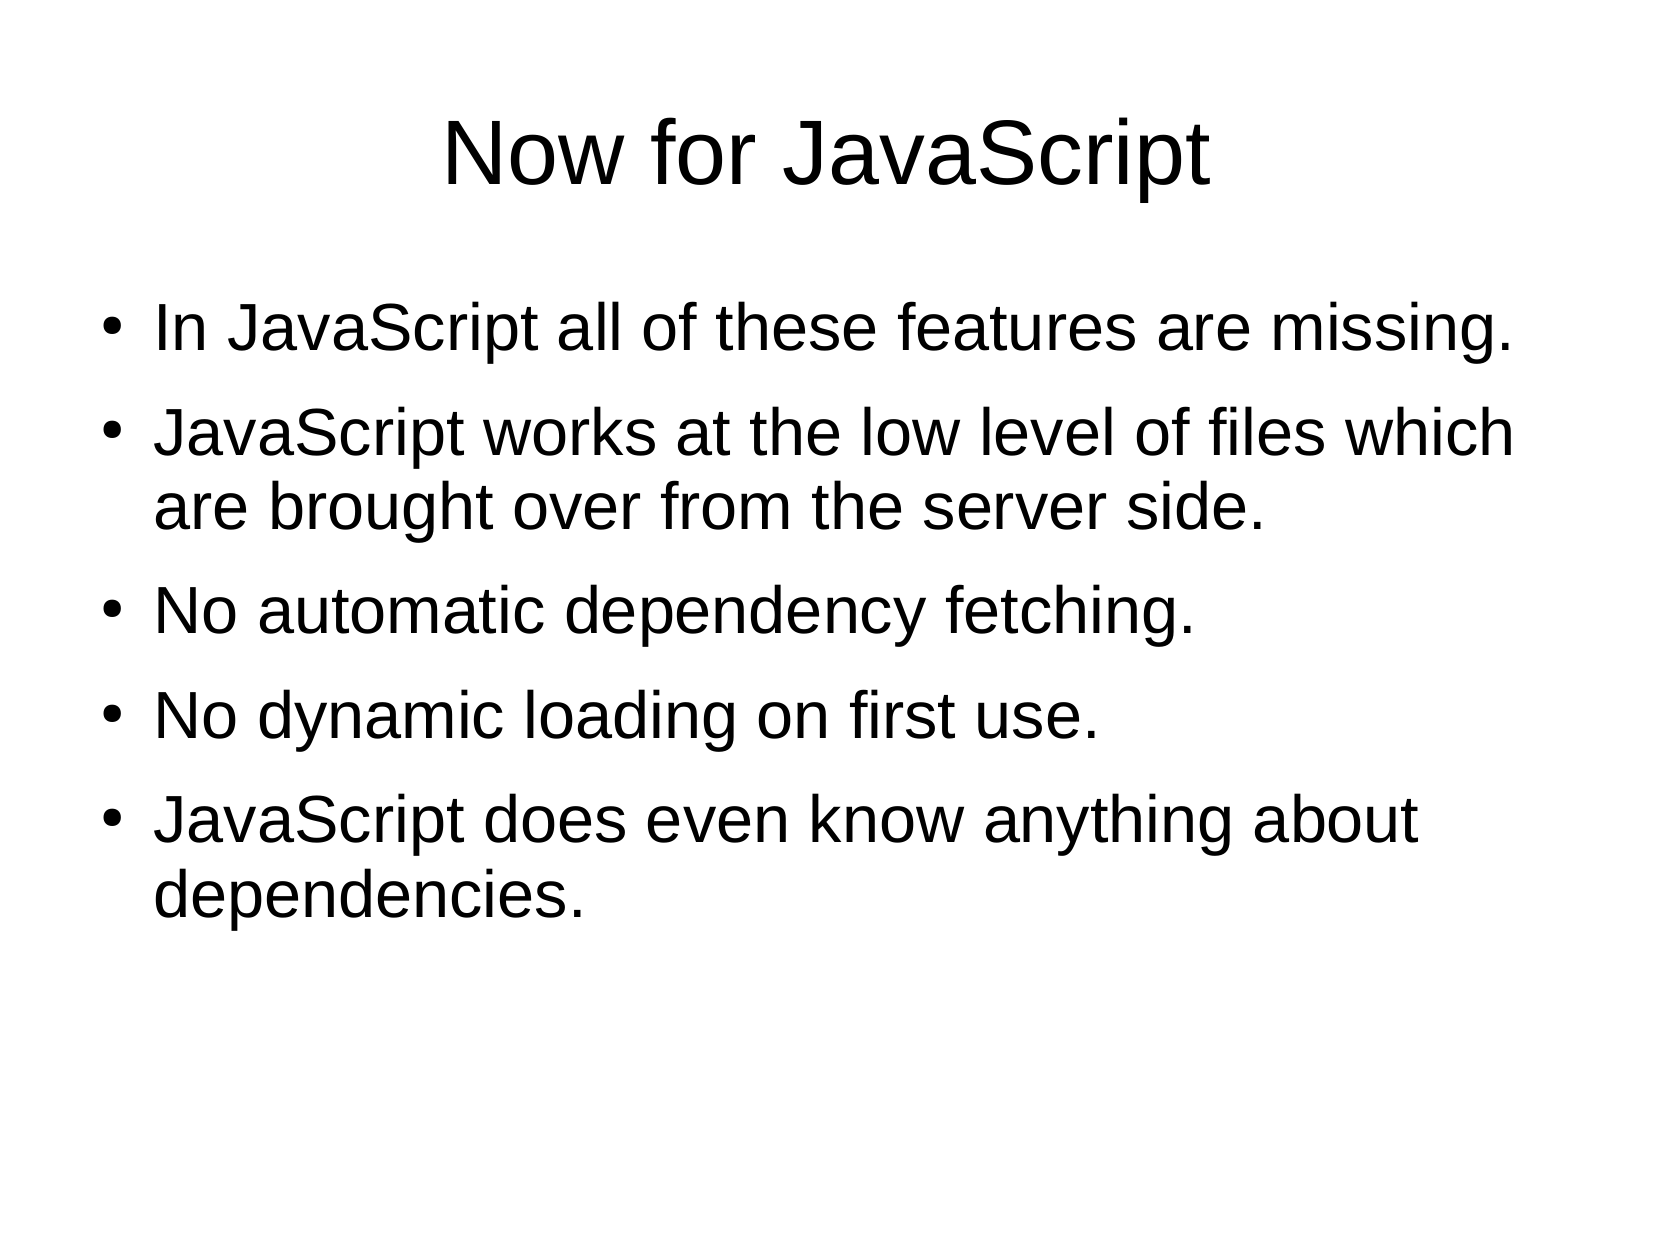

# Now for JavaScript
In JavaScript all of these features are missing.
JavaScript works at the low level of files which are brought over from the server side.
No automatic dependency fetching.
No dynamic loading on first use.
JavaScript does even know anything about dependencies.